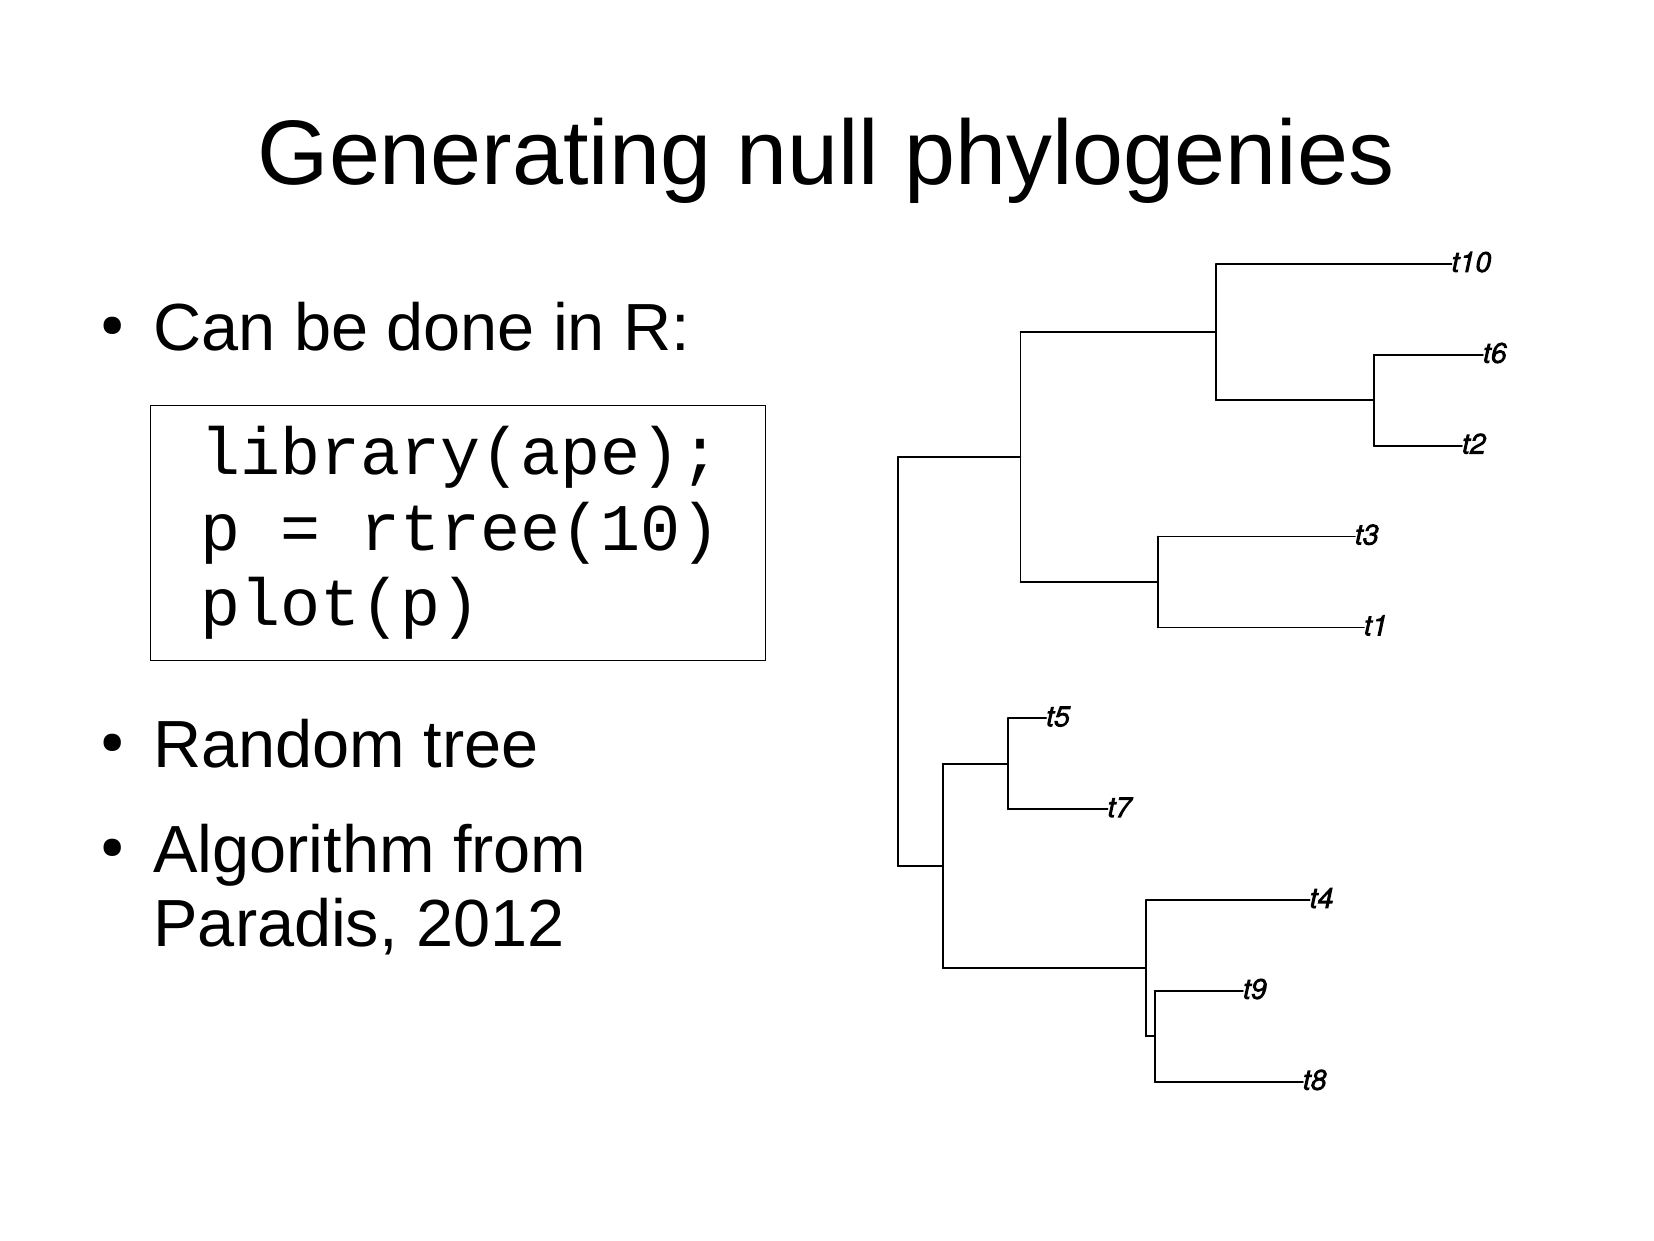

# Generating null phylogenies
Can be done in R:
Random tree
Algorithm from Paradis, 2012
library(ape);
p = rtree(10)
plot(p)